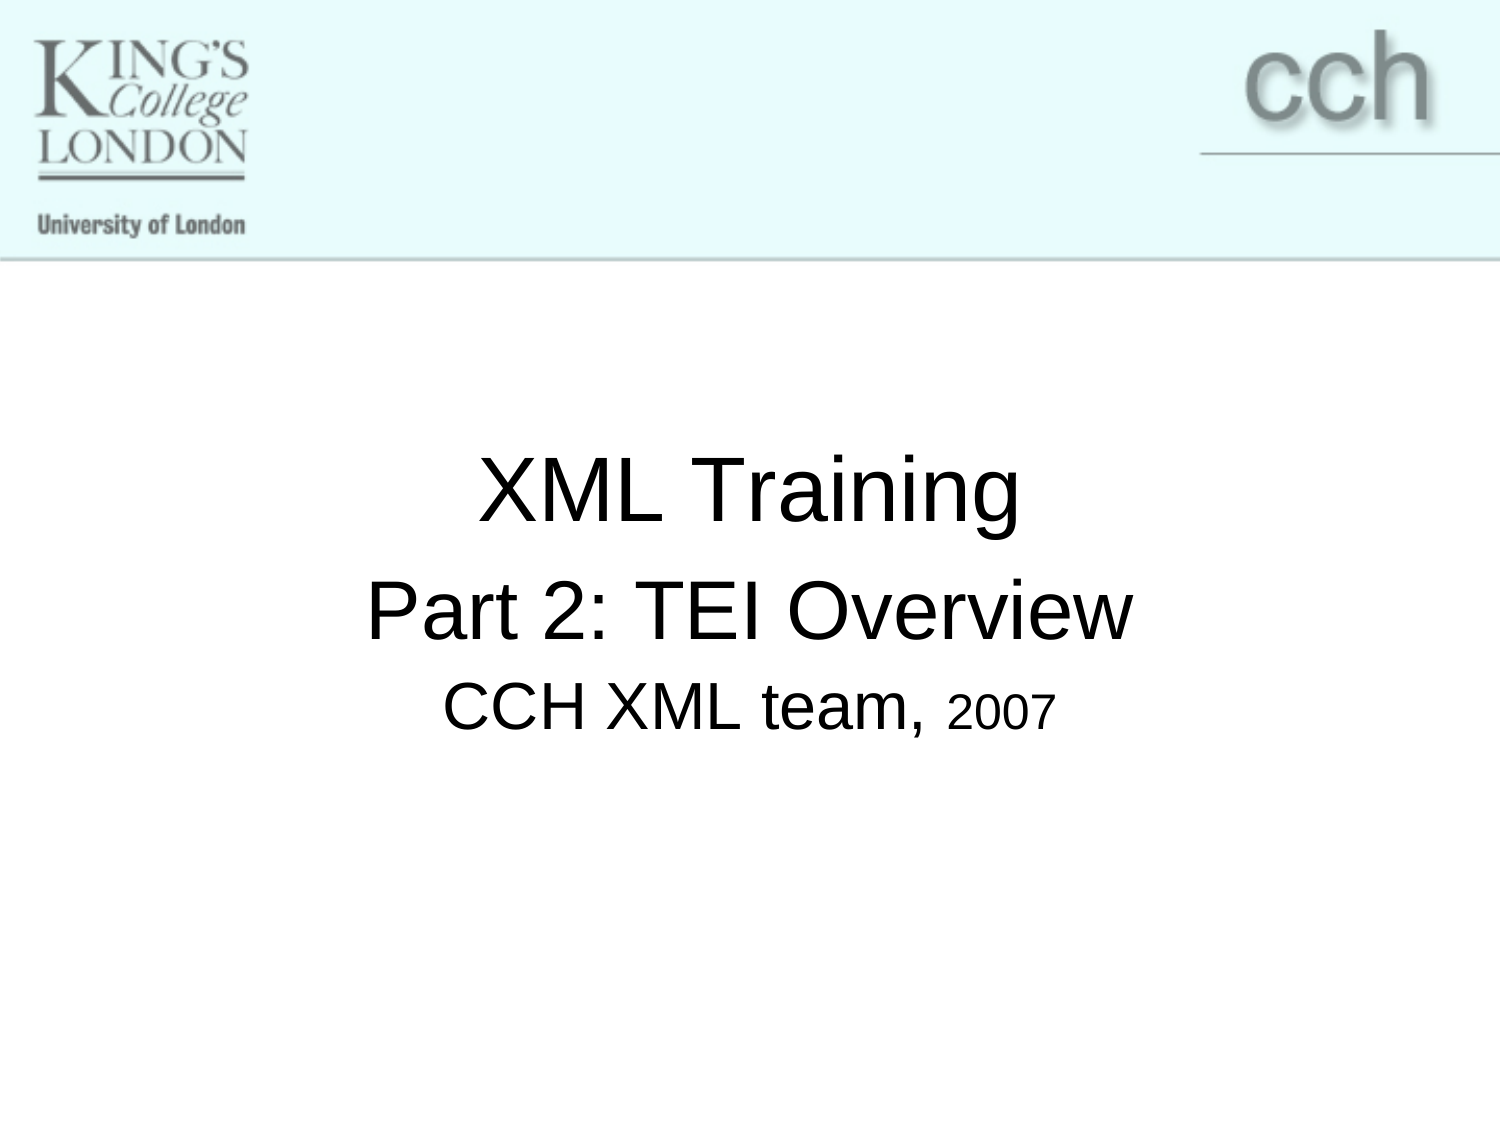

# XML Training
Part 2: TEI Overview
CCH XML team, 2007